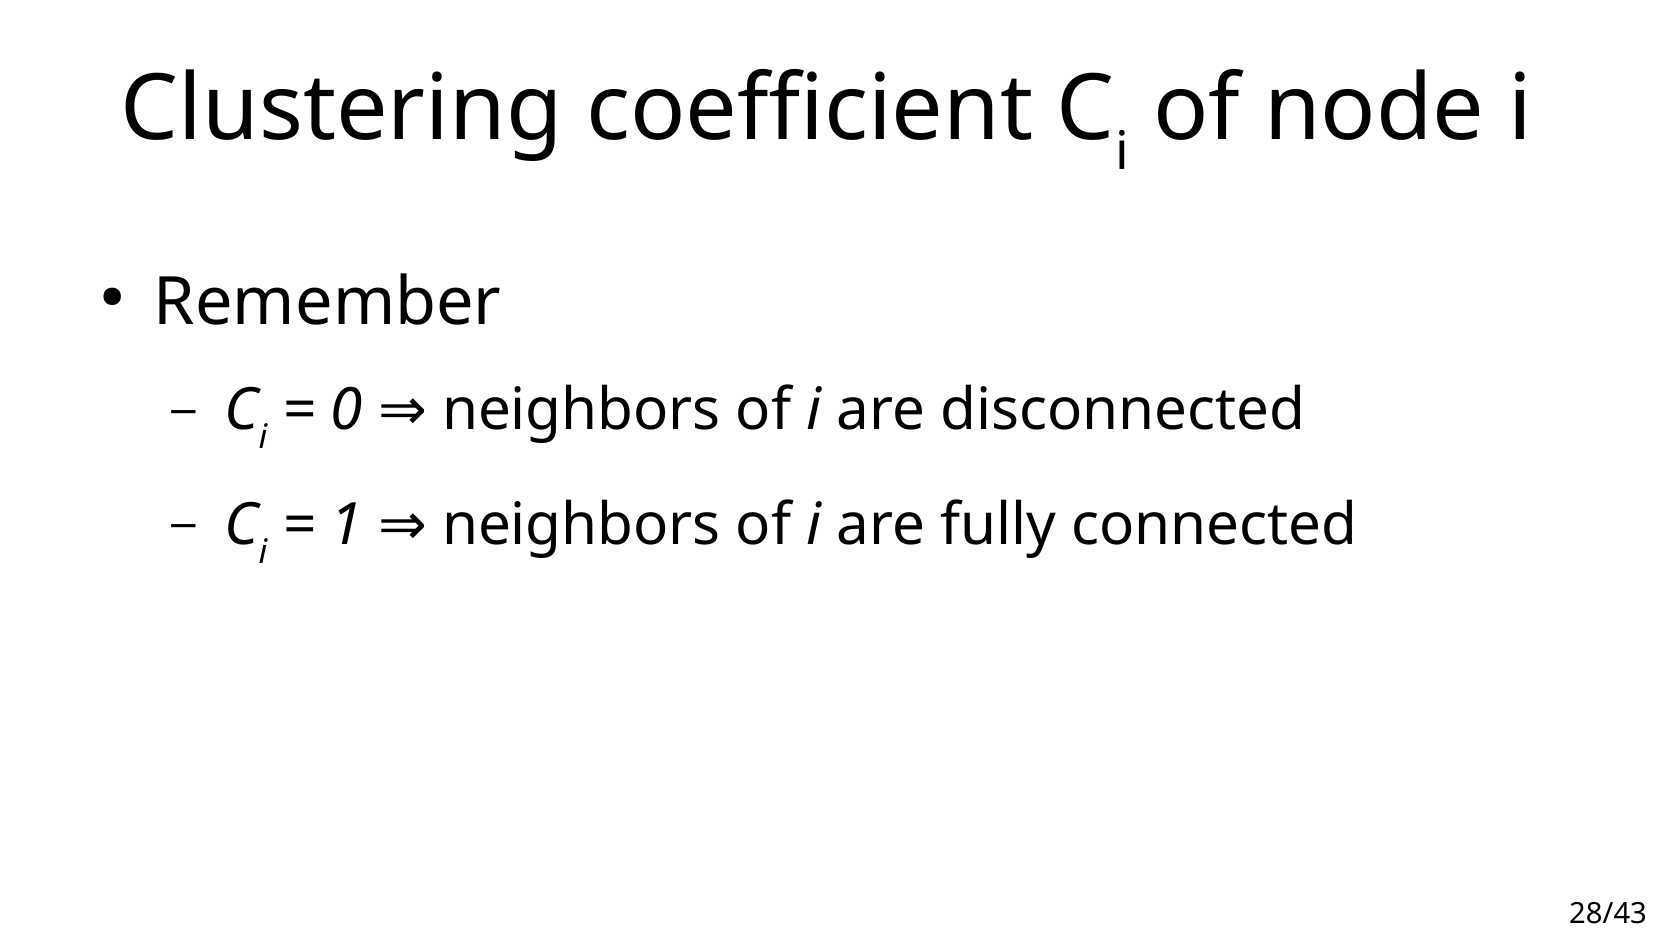

# Clustering coefficient Ci of node i
Remember
Ci = 0 ⇒ neighbors of i are disconnected
Ci = 1 ⇒ neighbors of i are fully connected
28